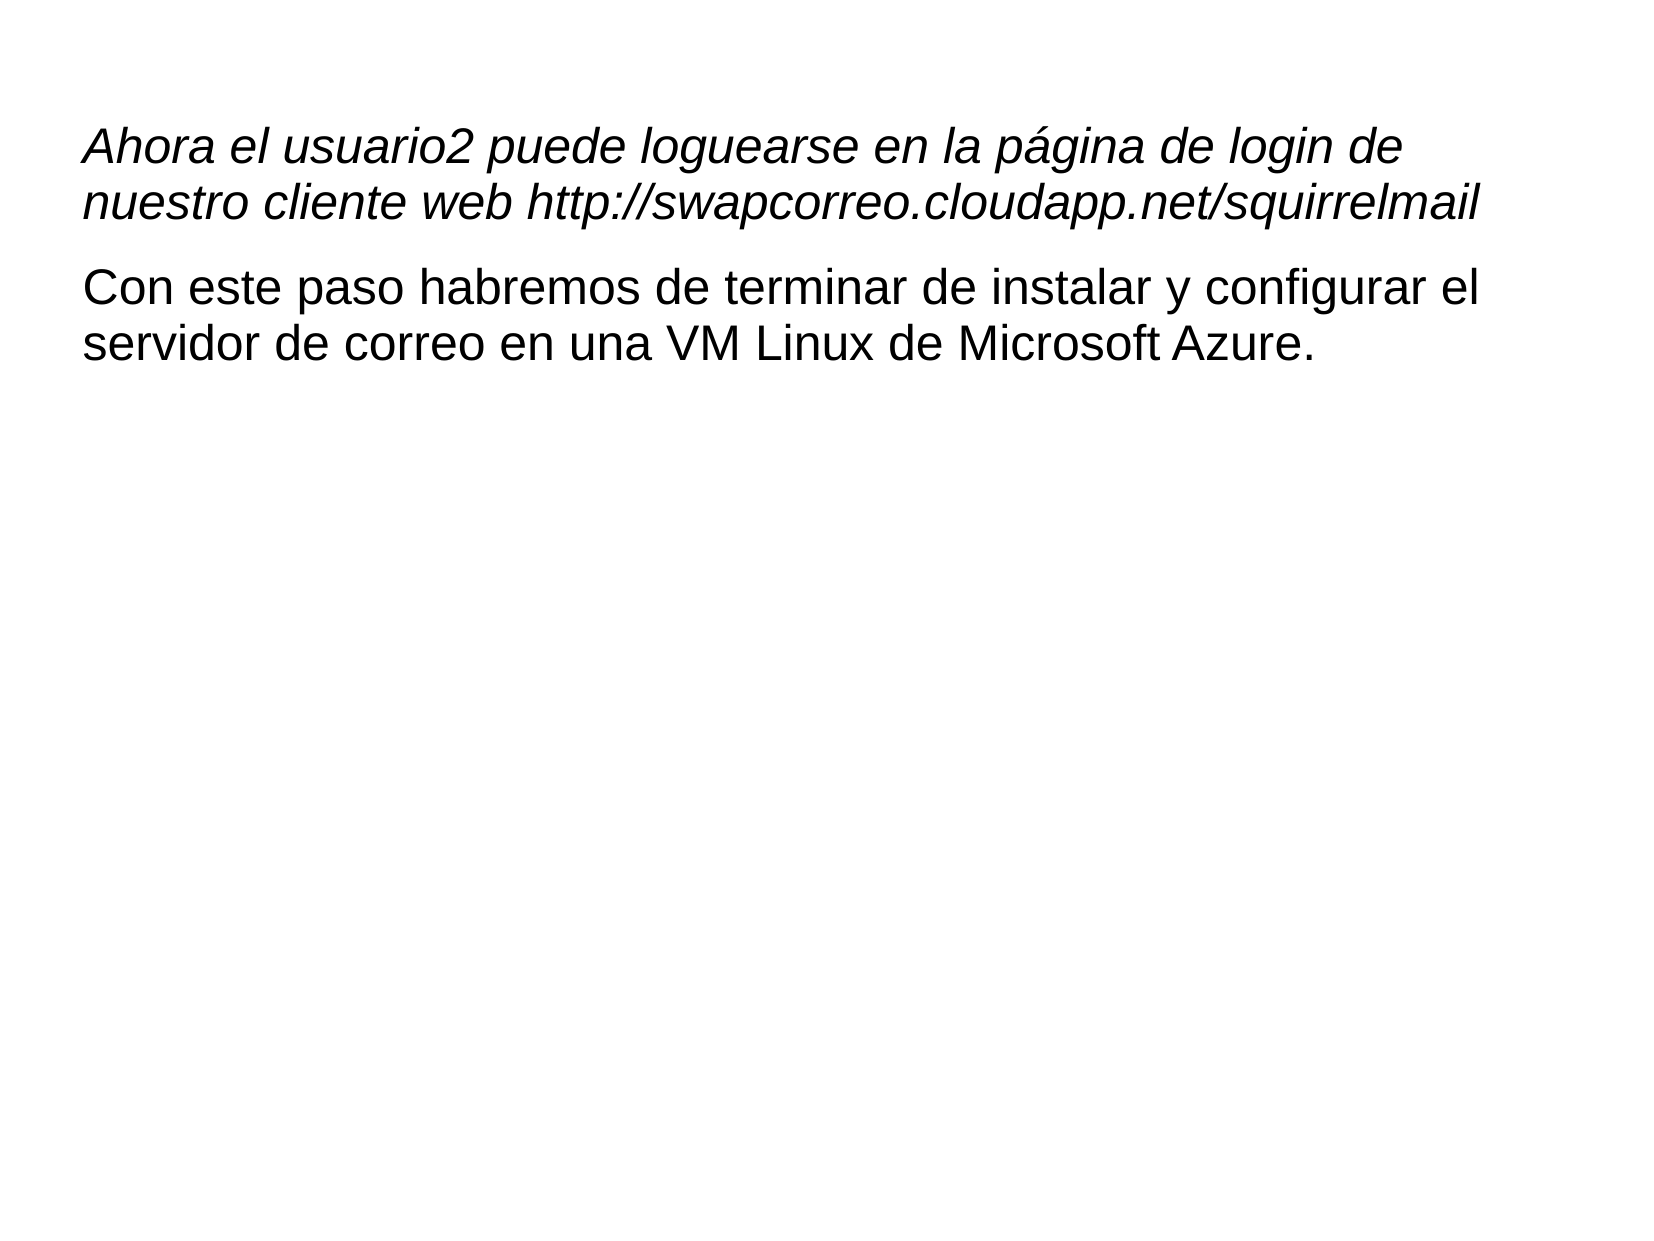

# Ahora el usuario2 puede loguearse en la página de login de nuestro cliente web http://swapcorreo.cloudapp.net/squirrelmail
Con este paso habremos de terminar de instalar y configurar el servidor de correo en una VM Linux de Microsoft Azure.